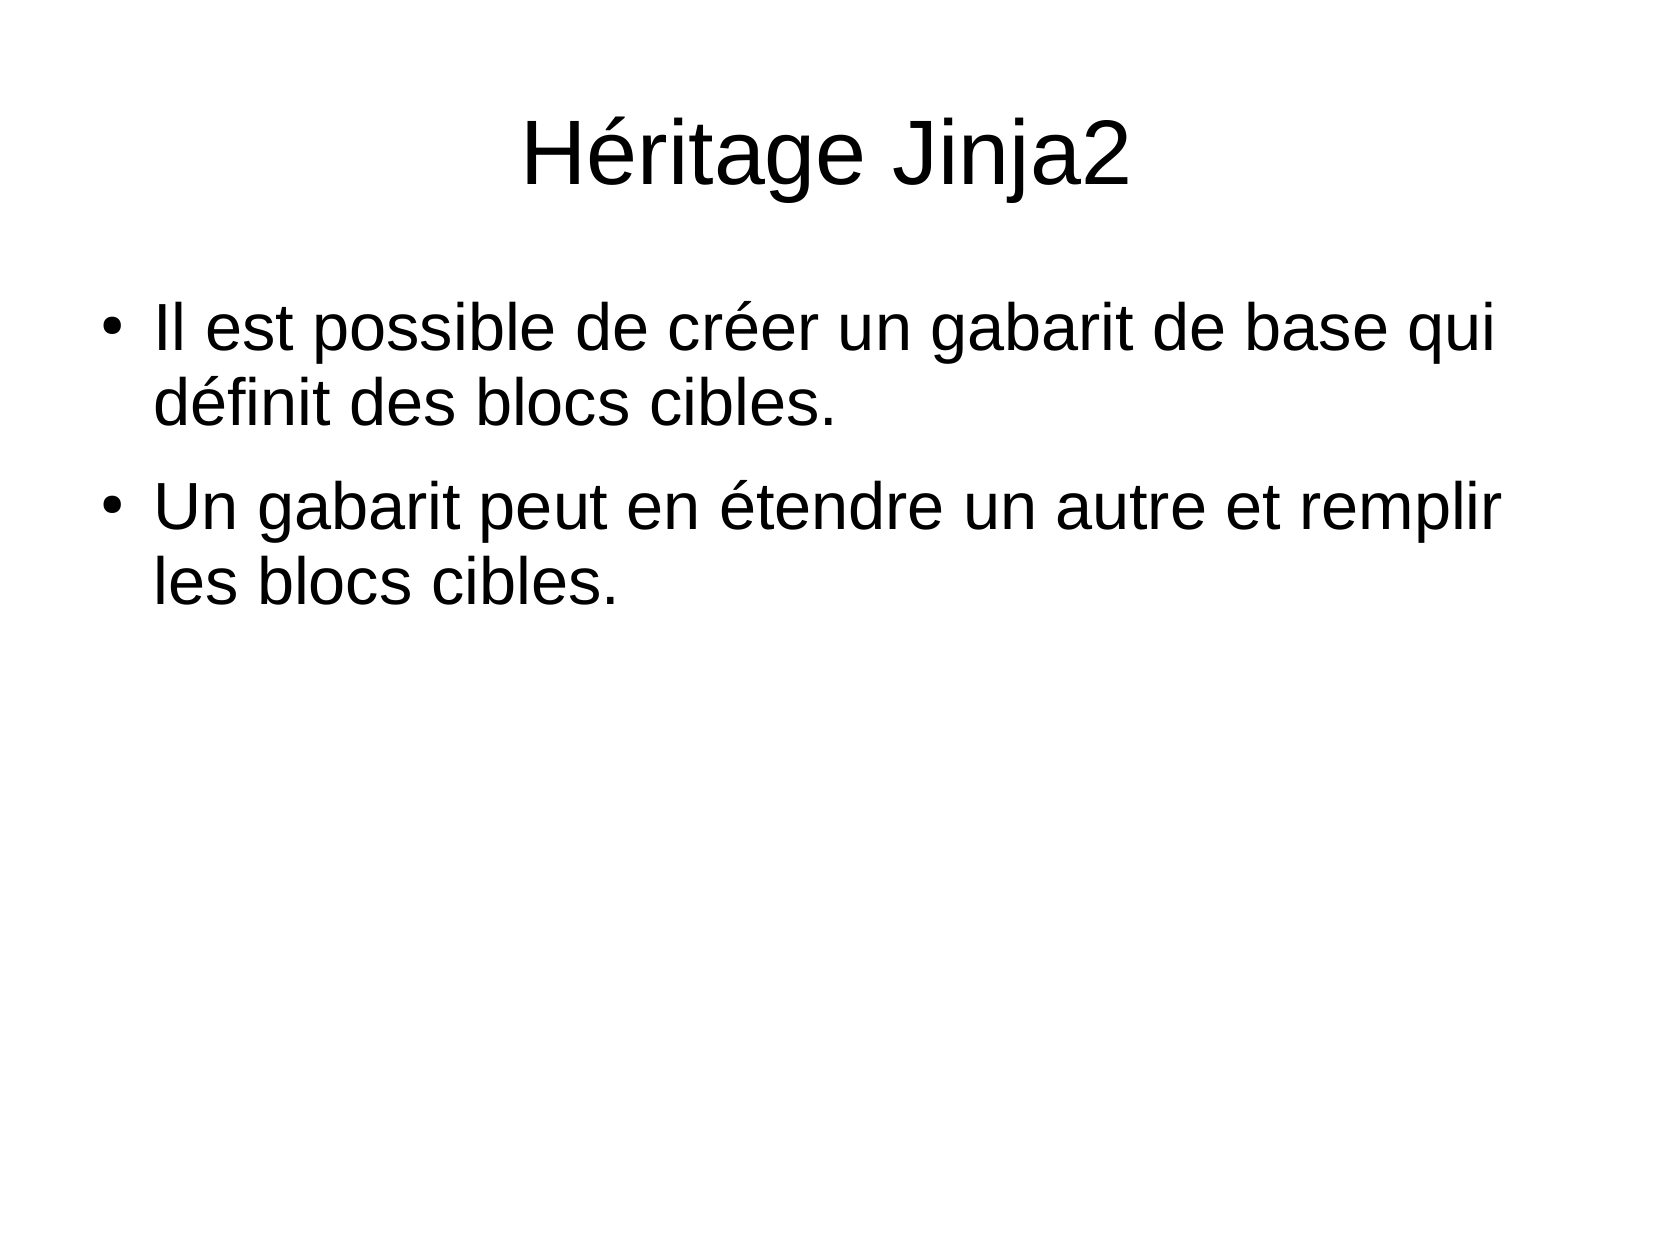

# Héritage Jinja2
Il est possible de créer un gabarit de base qui définit des blocs cibles.
Un gabarit peut en étendre un autre et remplir les blocs cibles.